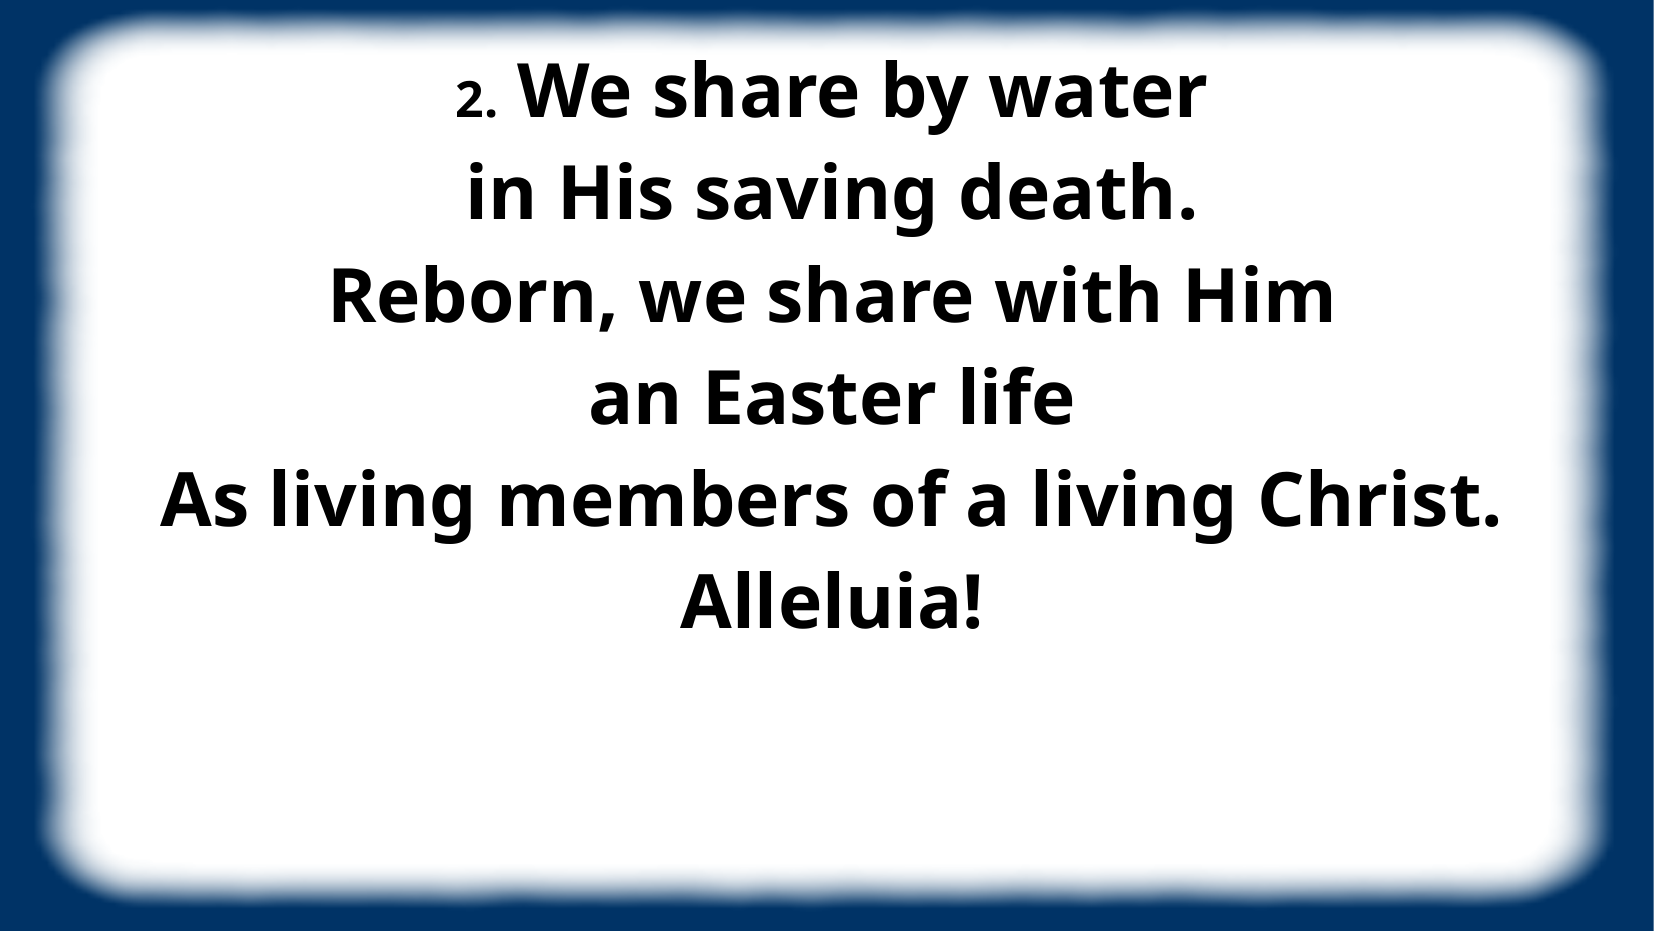

2. We share by water
in His saving death.
Reborn, we share with Him
an Easter life
As living members of a living Christ. Alleluia!